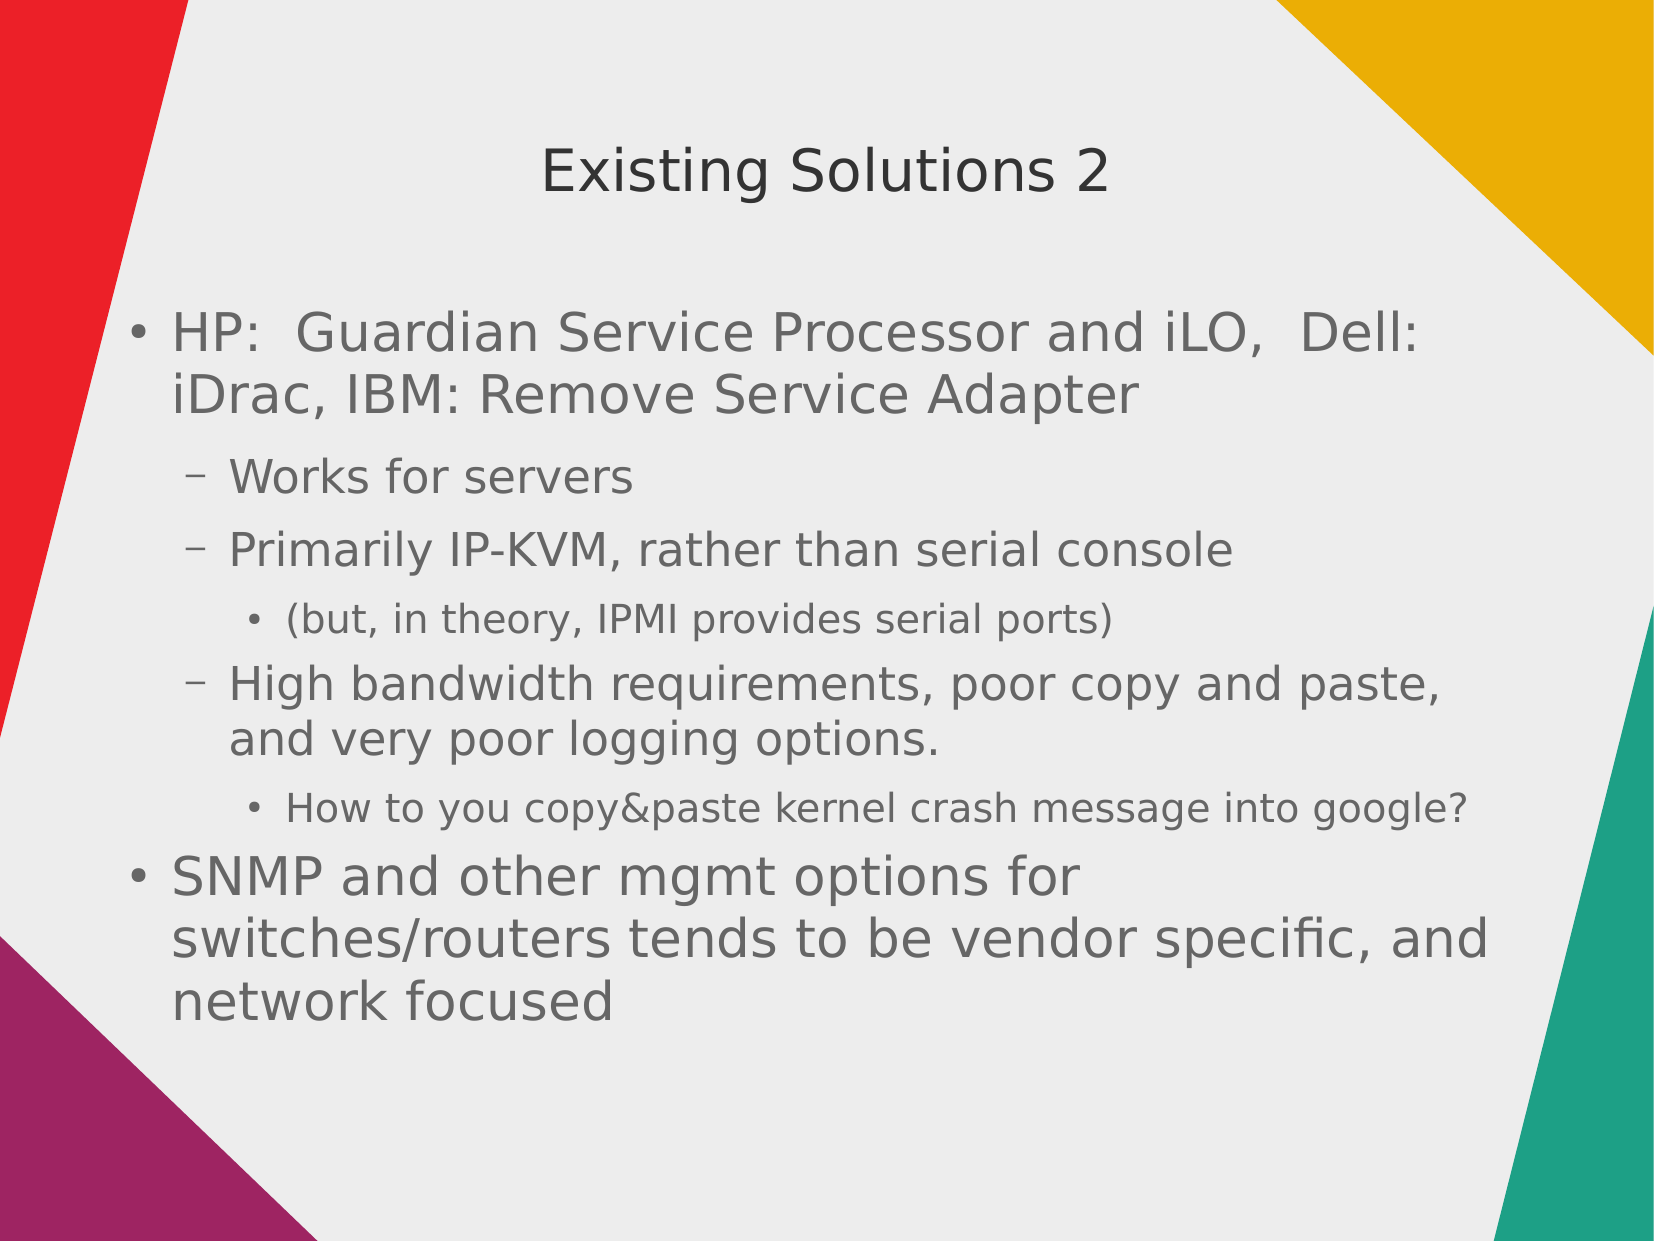

# Existing Solutions 2
HP: Guardian Service Processor and iLO, Dell: iDrac, IBM: Remove Service Adapter
Works for servers
Primarily IP-KVM, rather than serial console
(but, in theory, IPMI provides serial ports)
High bandwidth requirements, poor copy and paste, and very poor logging options.
How to you copy&paste kernel crash message into google?
SNMP and other mgmt options for switches/routers tends to be vendor specific, and network focused